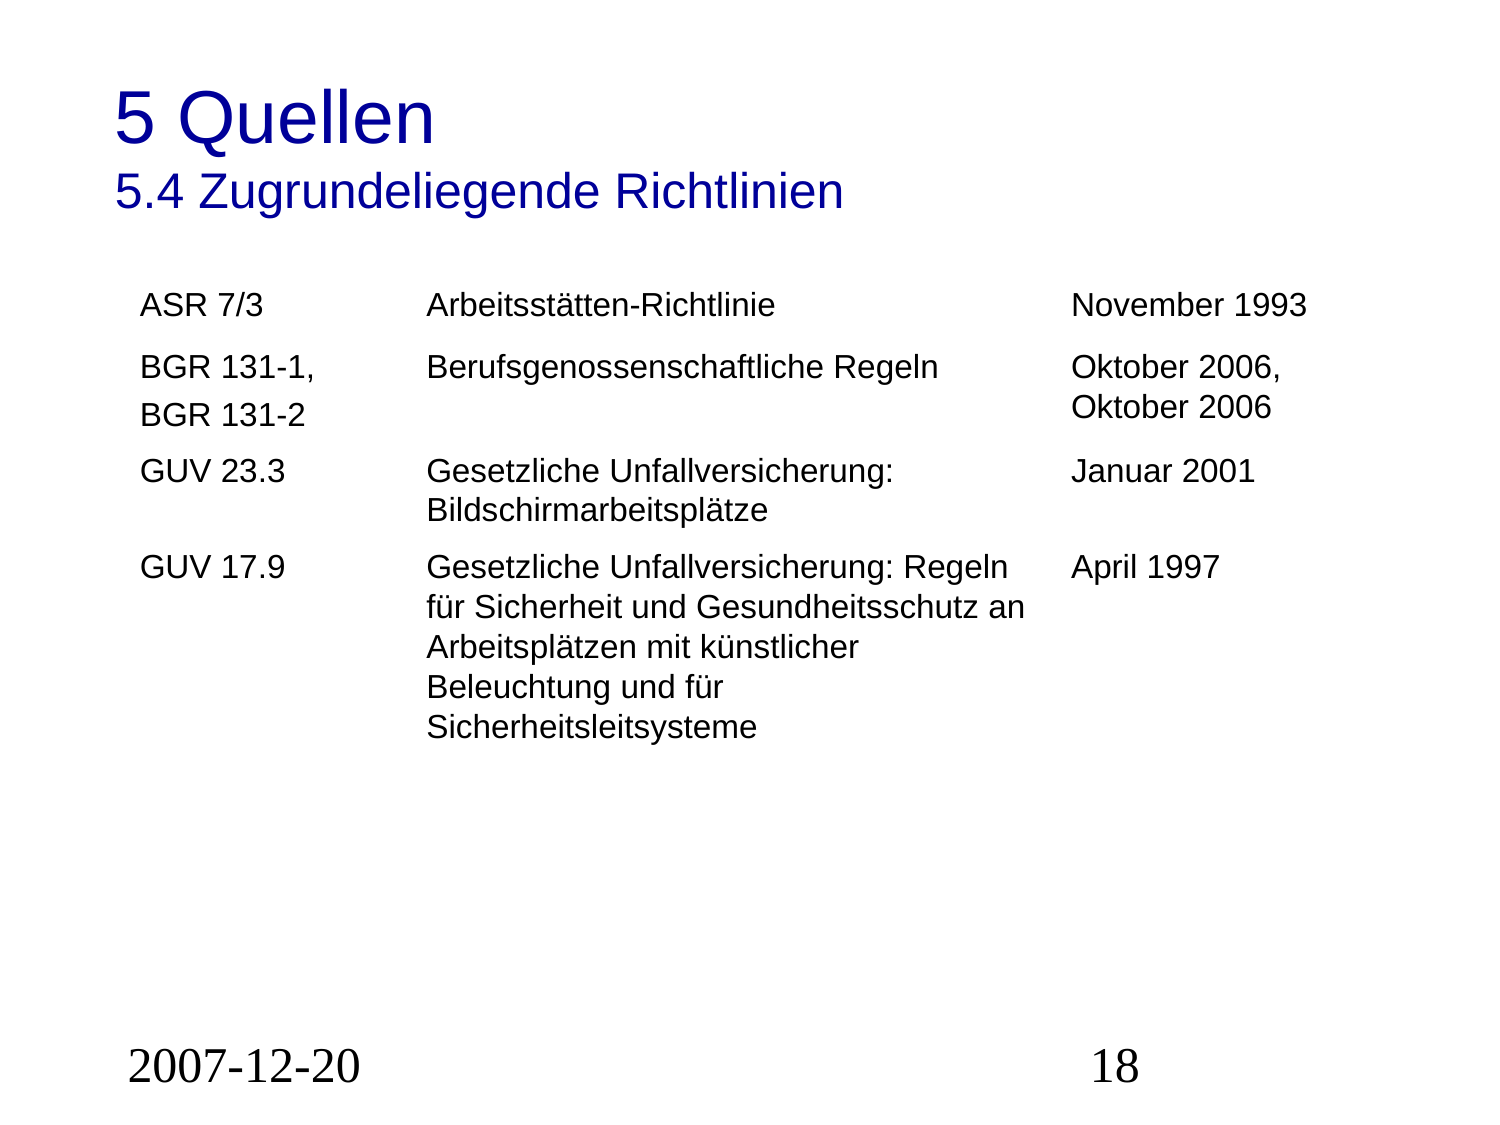

# 5 Quellen 5.4 Zugrundeliegende Richtlinien
| ASR 7/3 | Arbeitsstätten-Richtlinie | November 1993 |
| --- | --- | --- |
| BGR 131-1, BGR 131-2 | Berufsgenossenschaftliche Regeln | Oktober 2006, Oktober 2006 |
| GUV 23.3 | Gesetzliche Unfallversicherung: Bildschirmarbeitsplätze | Januar 2001 |
| GUV 17.9 | Gesetzliche Unfallversicherung: Regeln für Sicherheit und Gesundheitsschutz an Arbeitsplätzen mit künstlicher Beleuchtung und für Sicherheitsleitsysteme | April 1997 |
2007-12-20
18